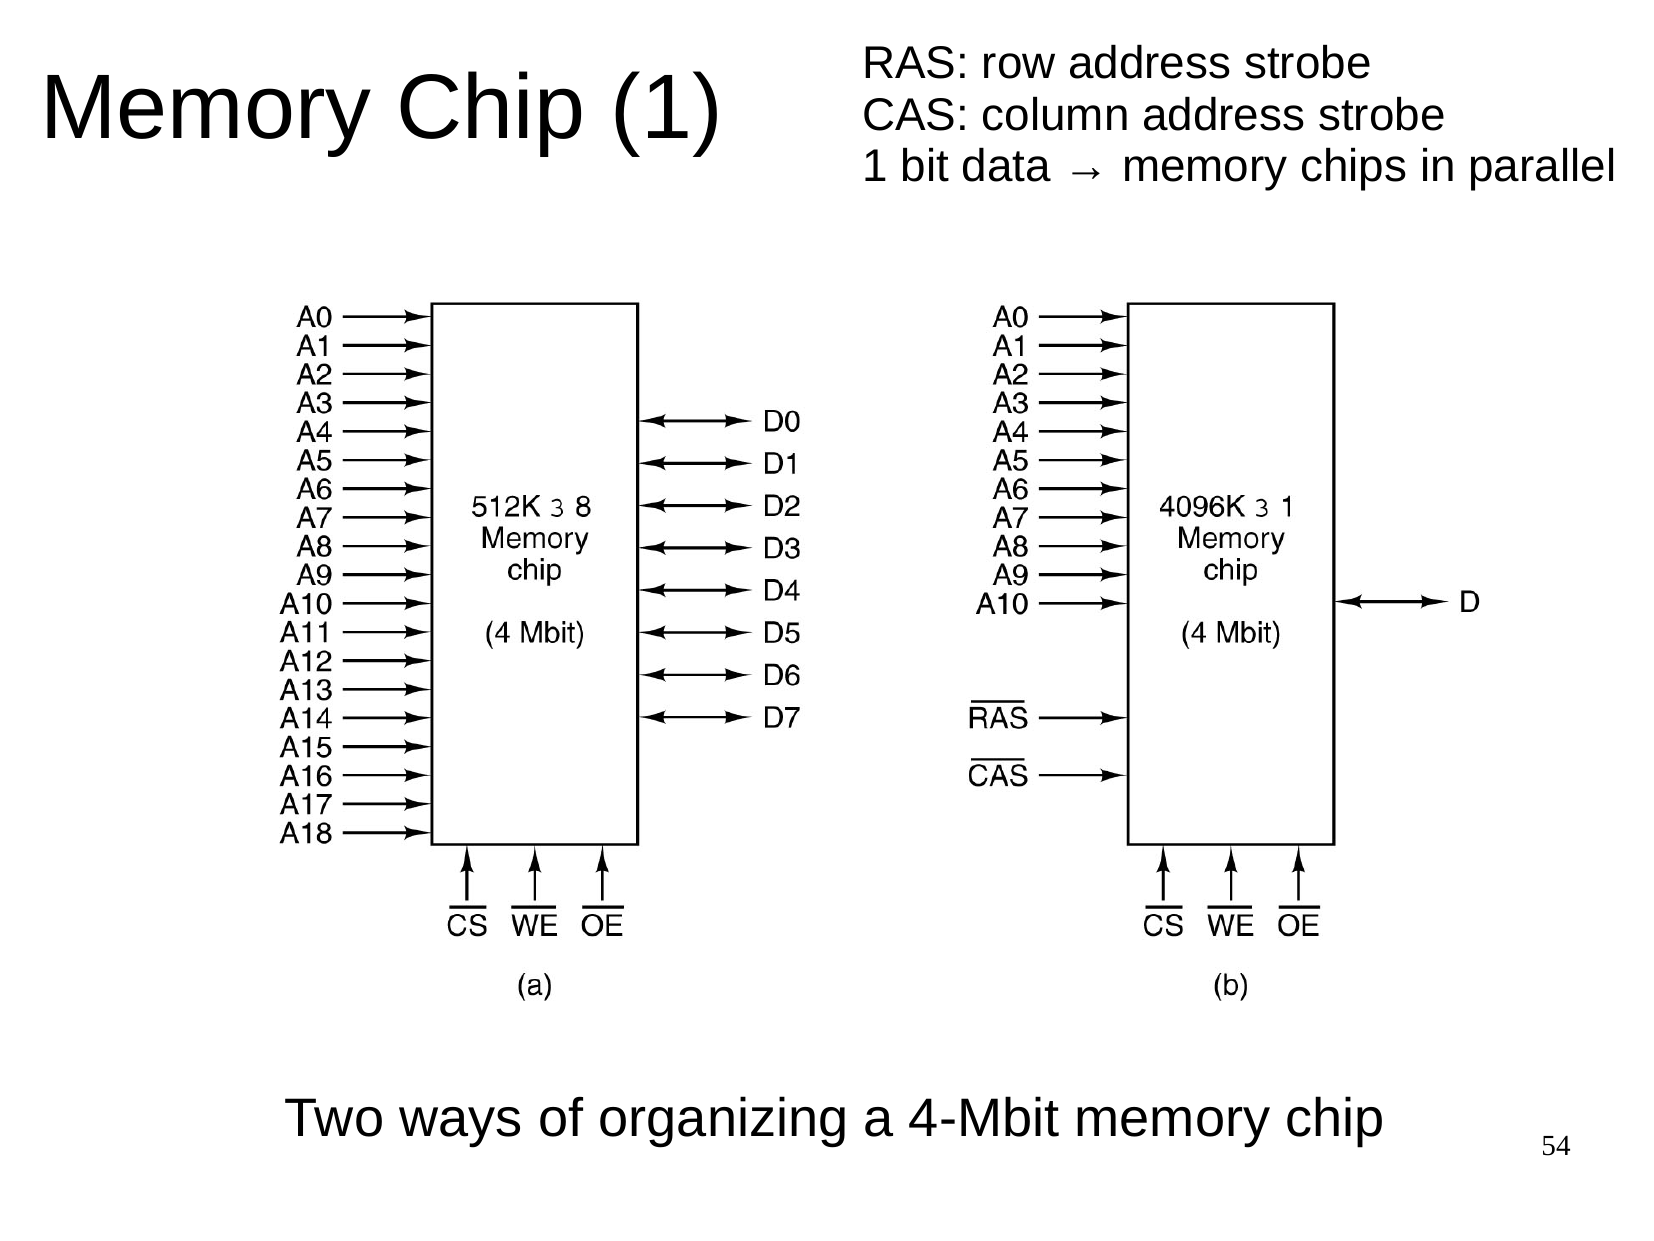

# Memory Chip (1)
RAS: row address strobe
CAS: column address strobe
1 bit data → memory chips in parallel
Two ways of organizing a 4-Mbit memory chip
54